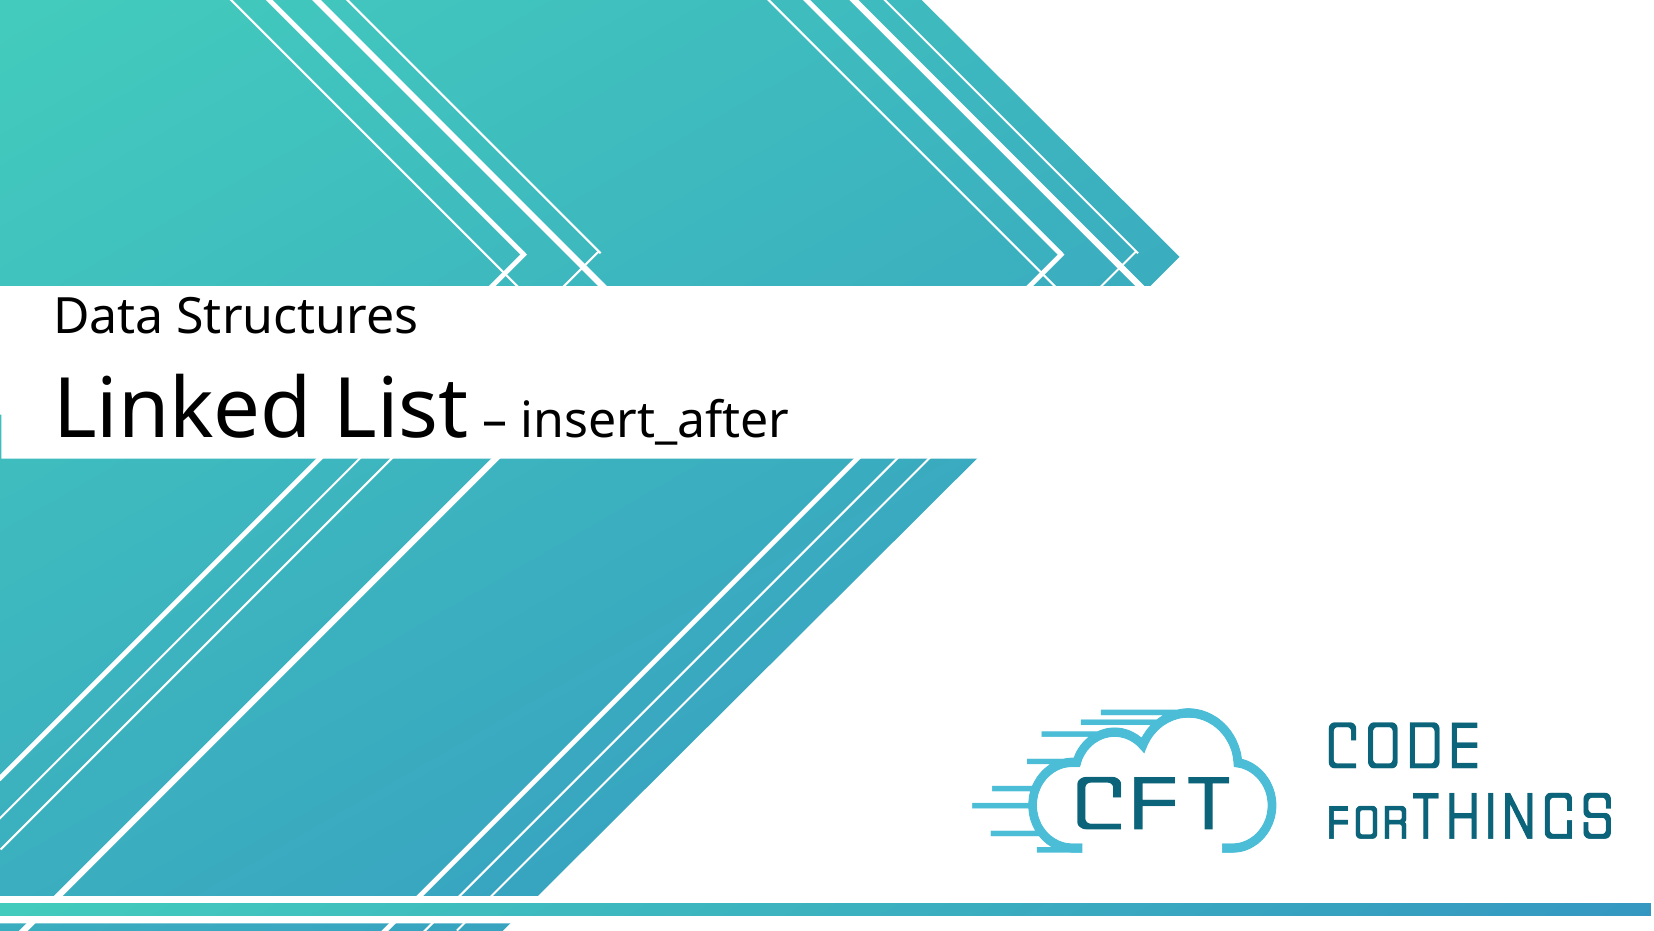

# Data Structures Linked List – insert_after